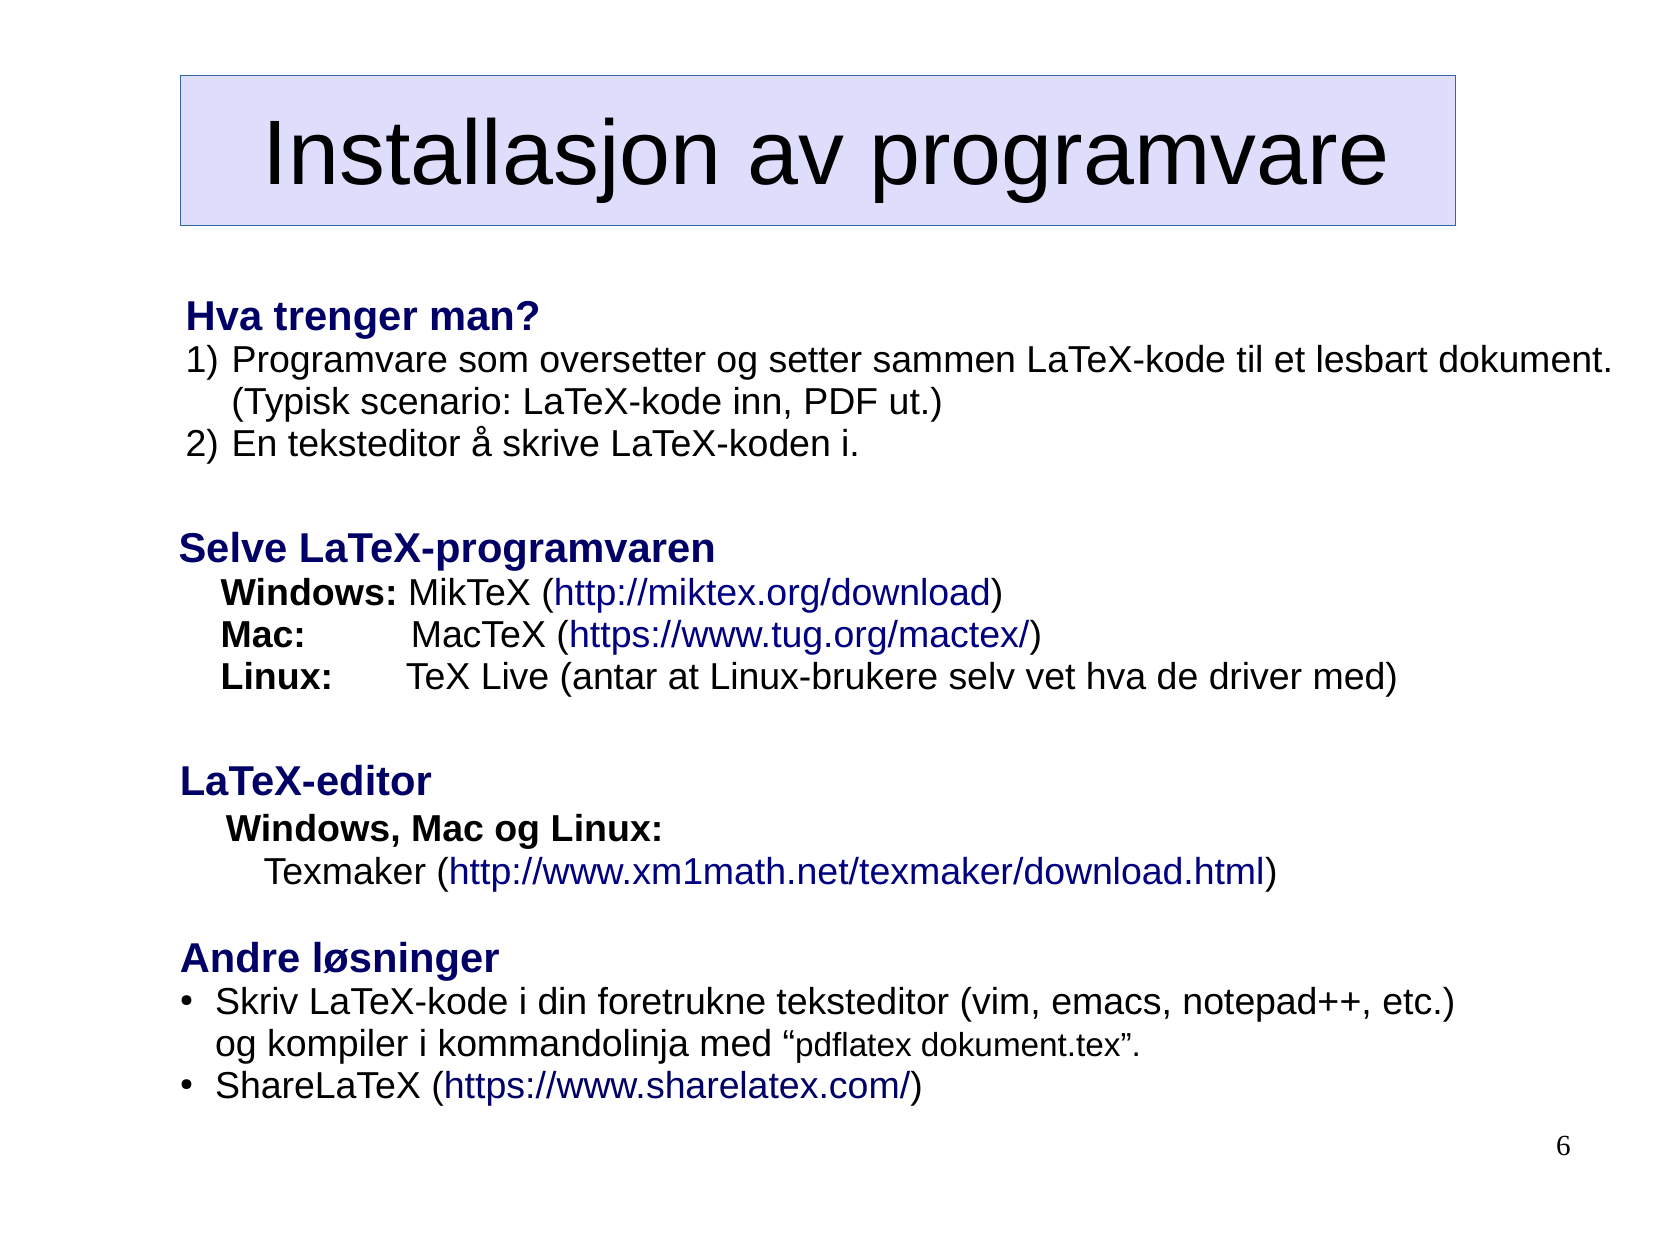

# Installasjon av programvare
Hva trenger man?
 Programvare som oversetter og setter sammen LaTeX-kode til et lesbart dokument.
 (Typisk scenario: LaTeX-kode inn, PDF ut.)
 En teksteditor å skrive LaTeX-koden i.
Selve LaTeX-programvaren
 Windows: MikTeX (http://miktex.org/download)
 Mac: MacTeX (https://www.tug.org/mactex/)
 Linux: TeX Live (antar at Linux-brukere selv vet hva de driver med)
LaTeX-editor
 Windows, Mac og Linux:
 Texmaker (http://www.xm1math.net/texmaker/download.html)
Andre løsninger
Skriv LaTeX-kode i din foretrukne teksteditor (vim, emacs, notepad++, etc.)
og kompiler i kommandolinja med “pdflatex dokument.tex”.
ShareLaTeX (https://www.sharelatex.com/)
6